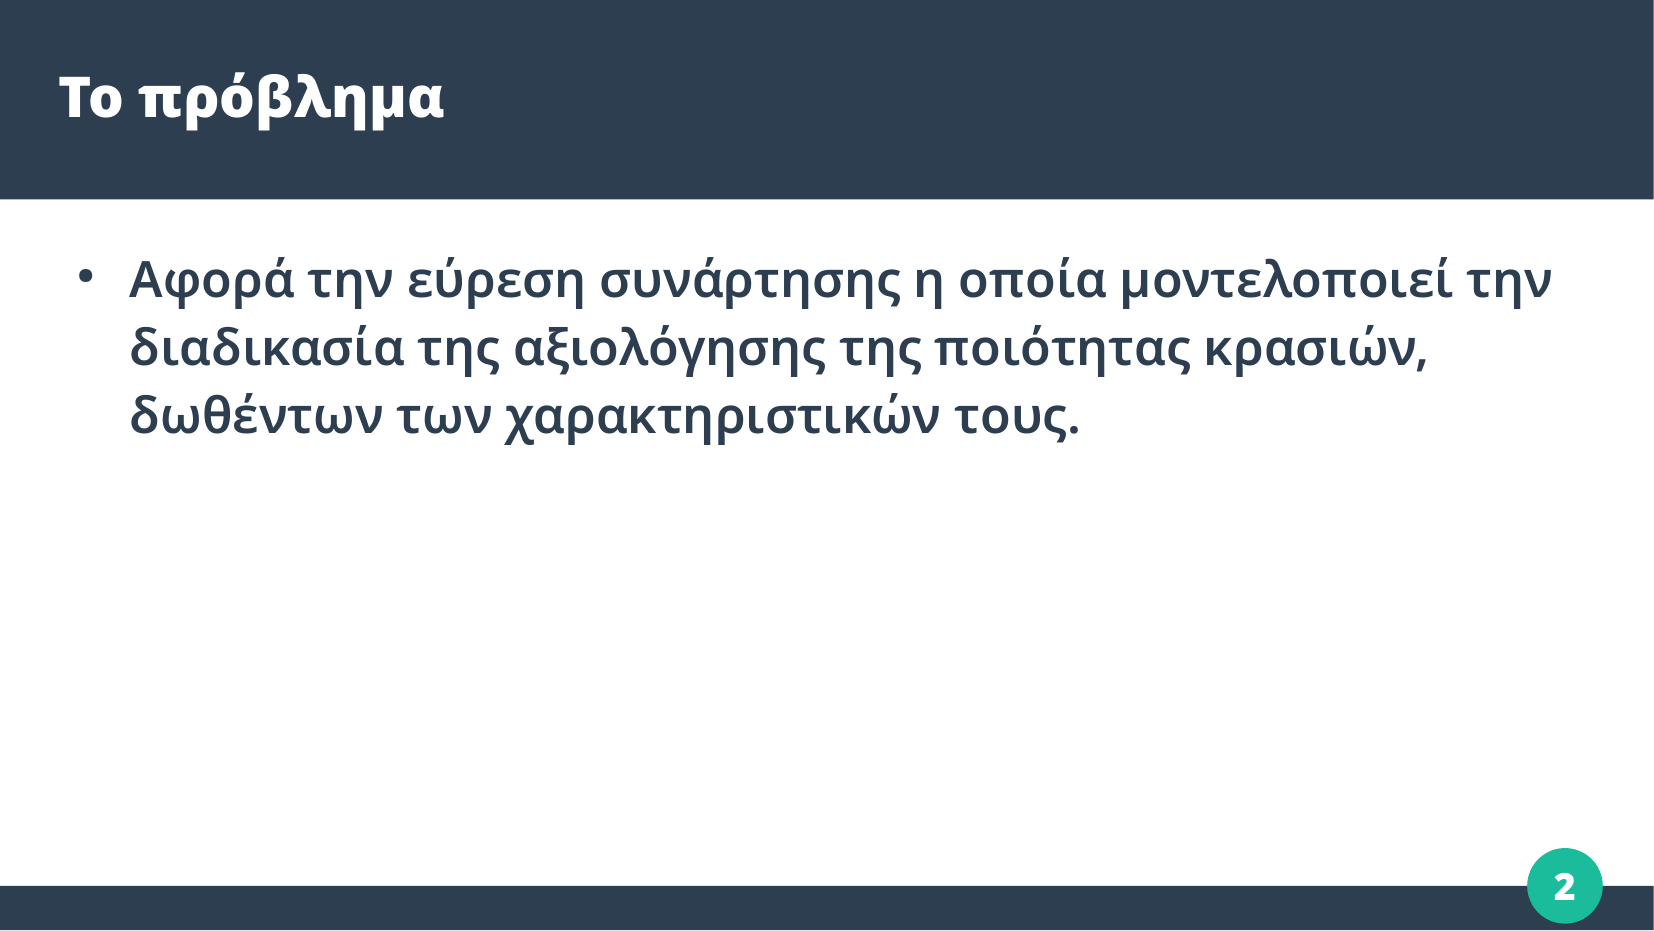

# Το πρόβλημα
Αφορά την εύρεση συνάρτησης η οποία μοντελοποιεί την διαδικασία της αξιολόγησης της ποιότητας κρασιών, δωθέντων των χαρακτηριστικών τους.